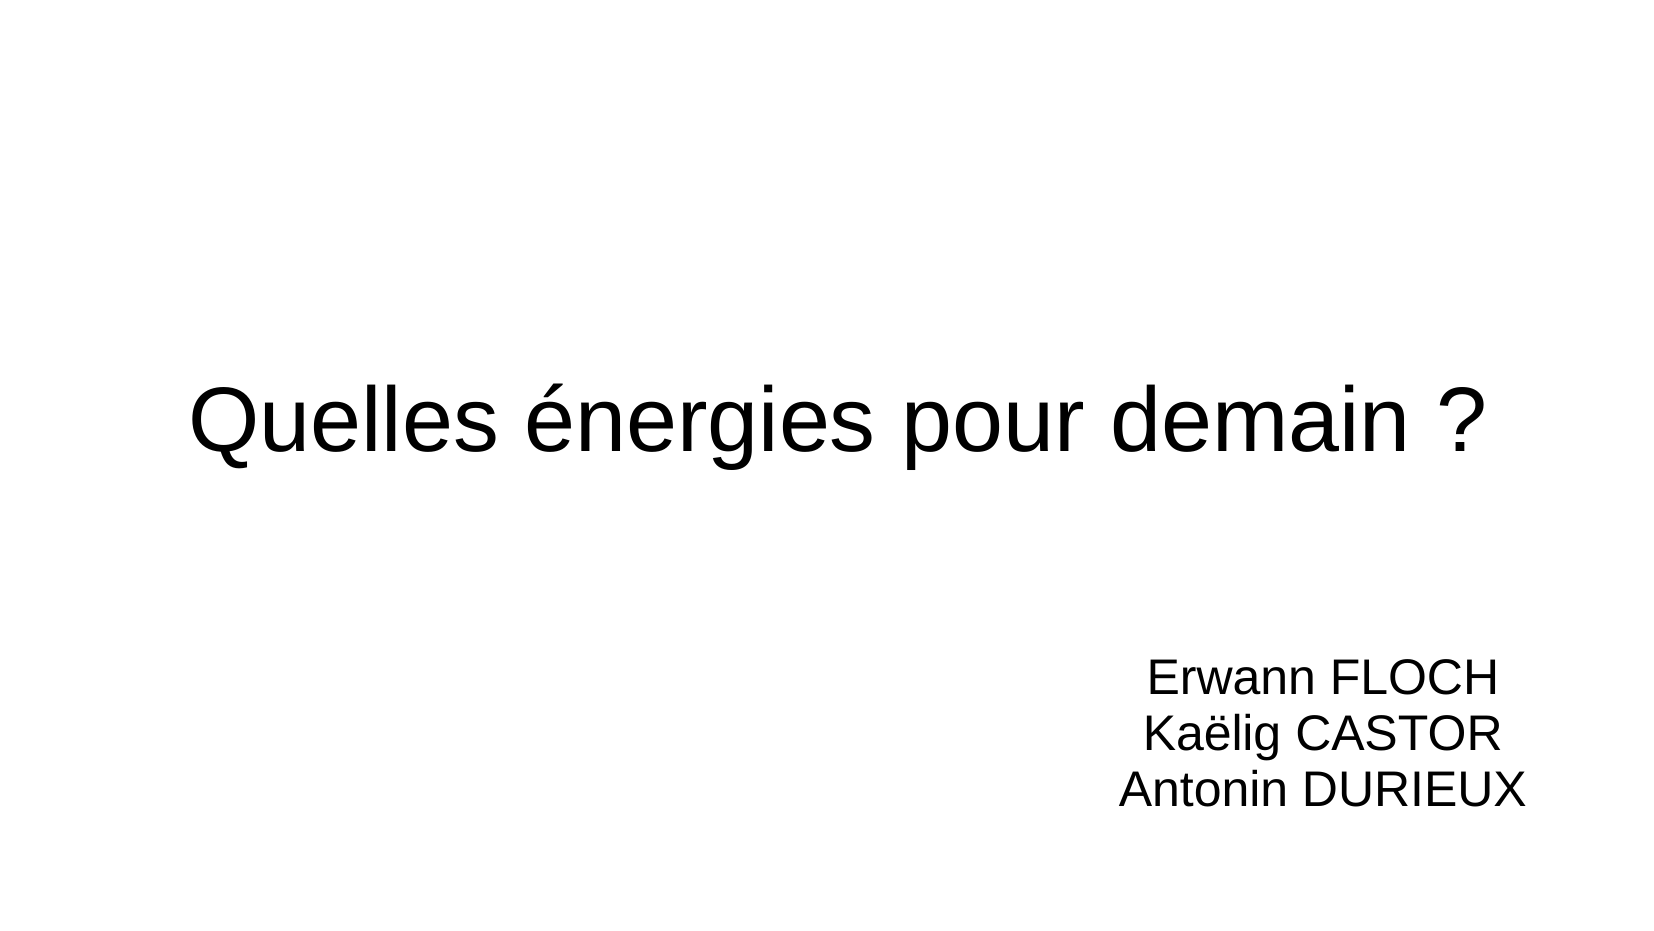

# Quelles énergies pour demain ?
Erwann FLOCH
Kaëlig CASTOR
Antonin DURIEUX